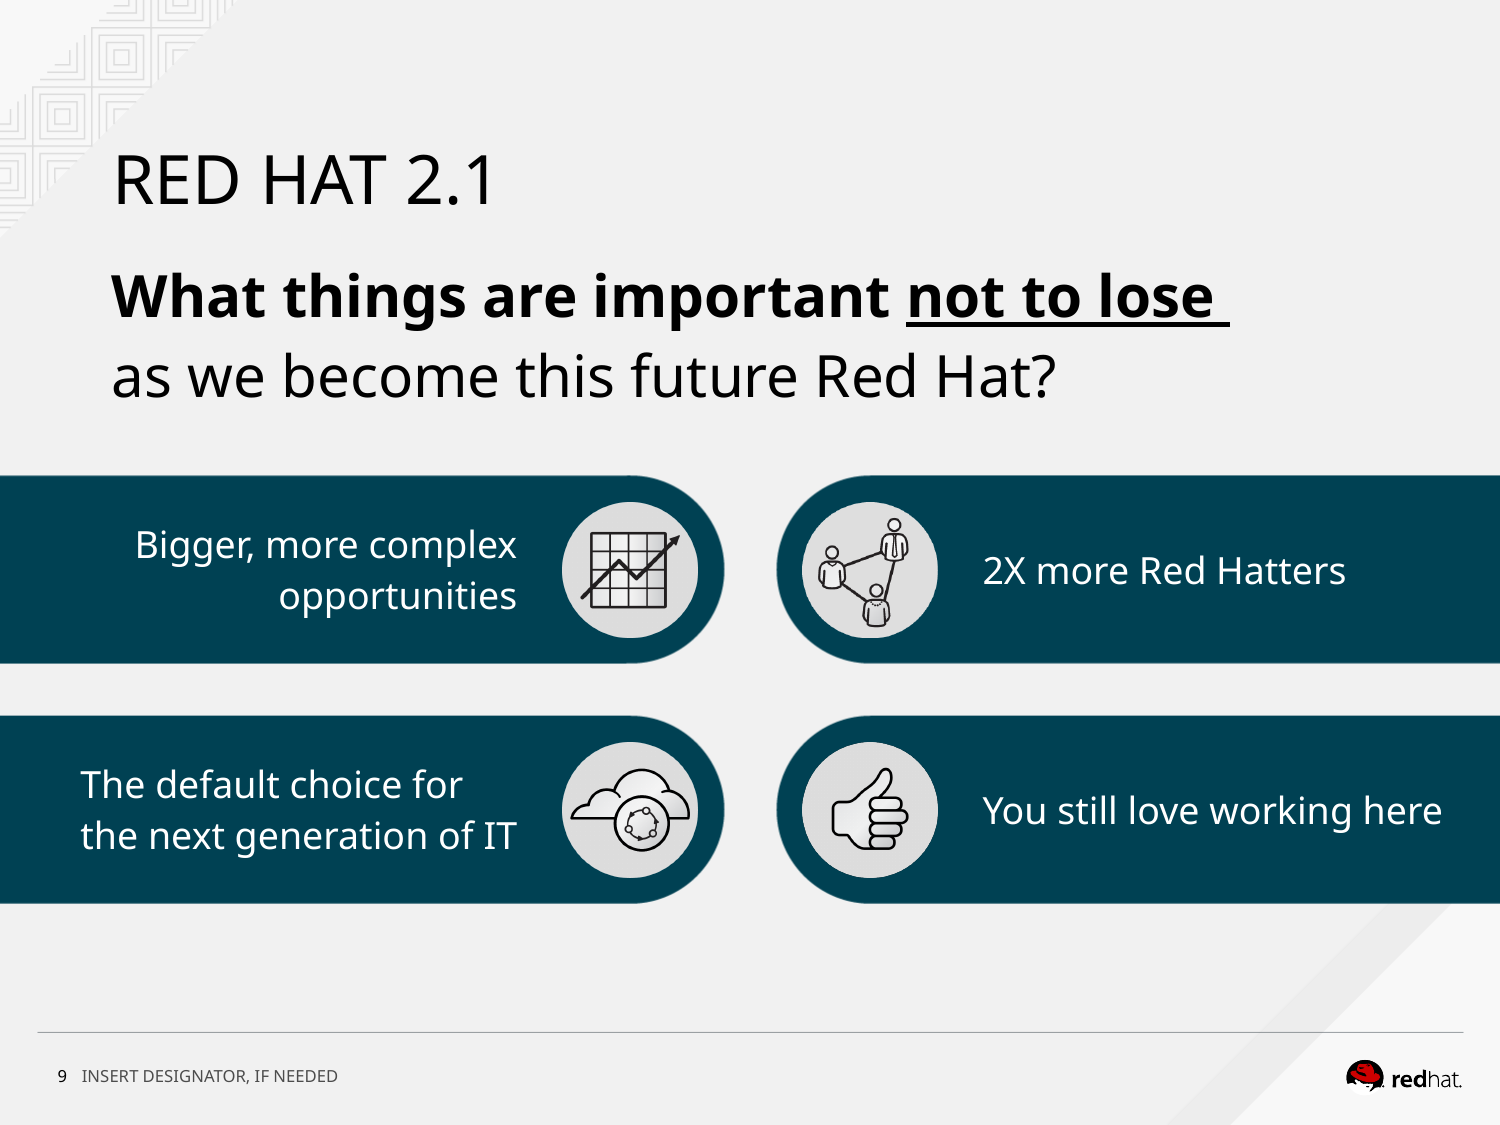

# RED HAT 2.1
What things are important not to lose
as we become this future Red Hat?
Bigger, more complex opportunities
2X more Red Hatters
The default choice for the next generation of IT
You still love working here
9
INSERT DESIGNATOR, IF NEEDED